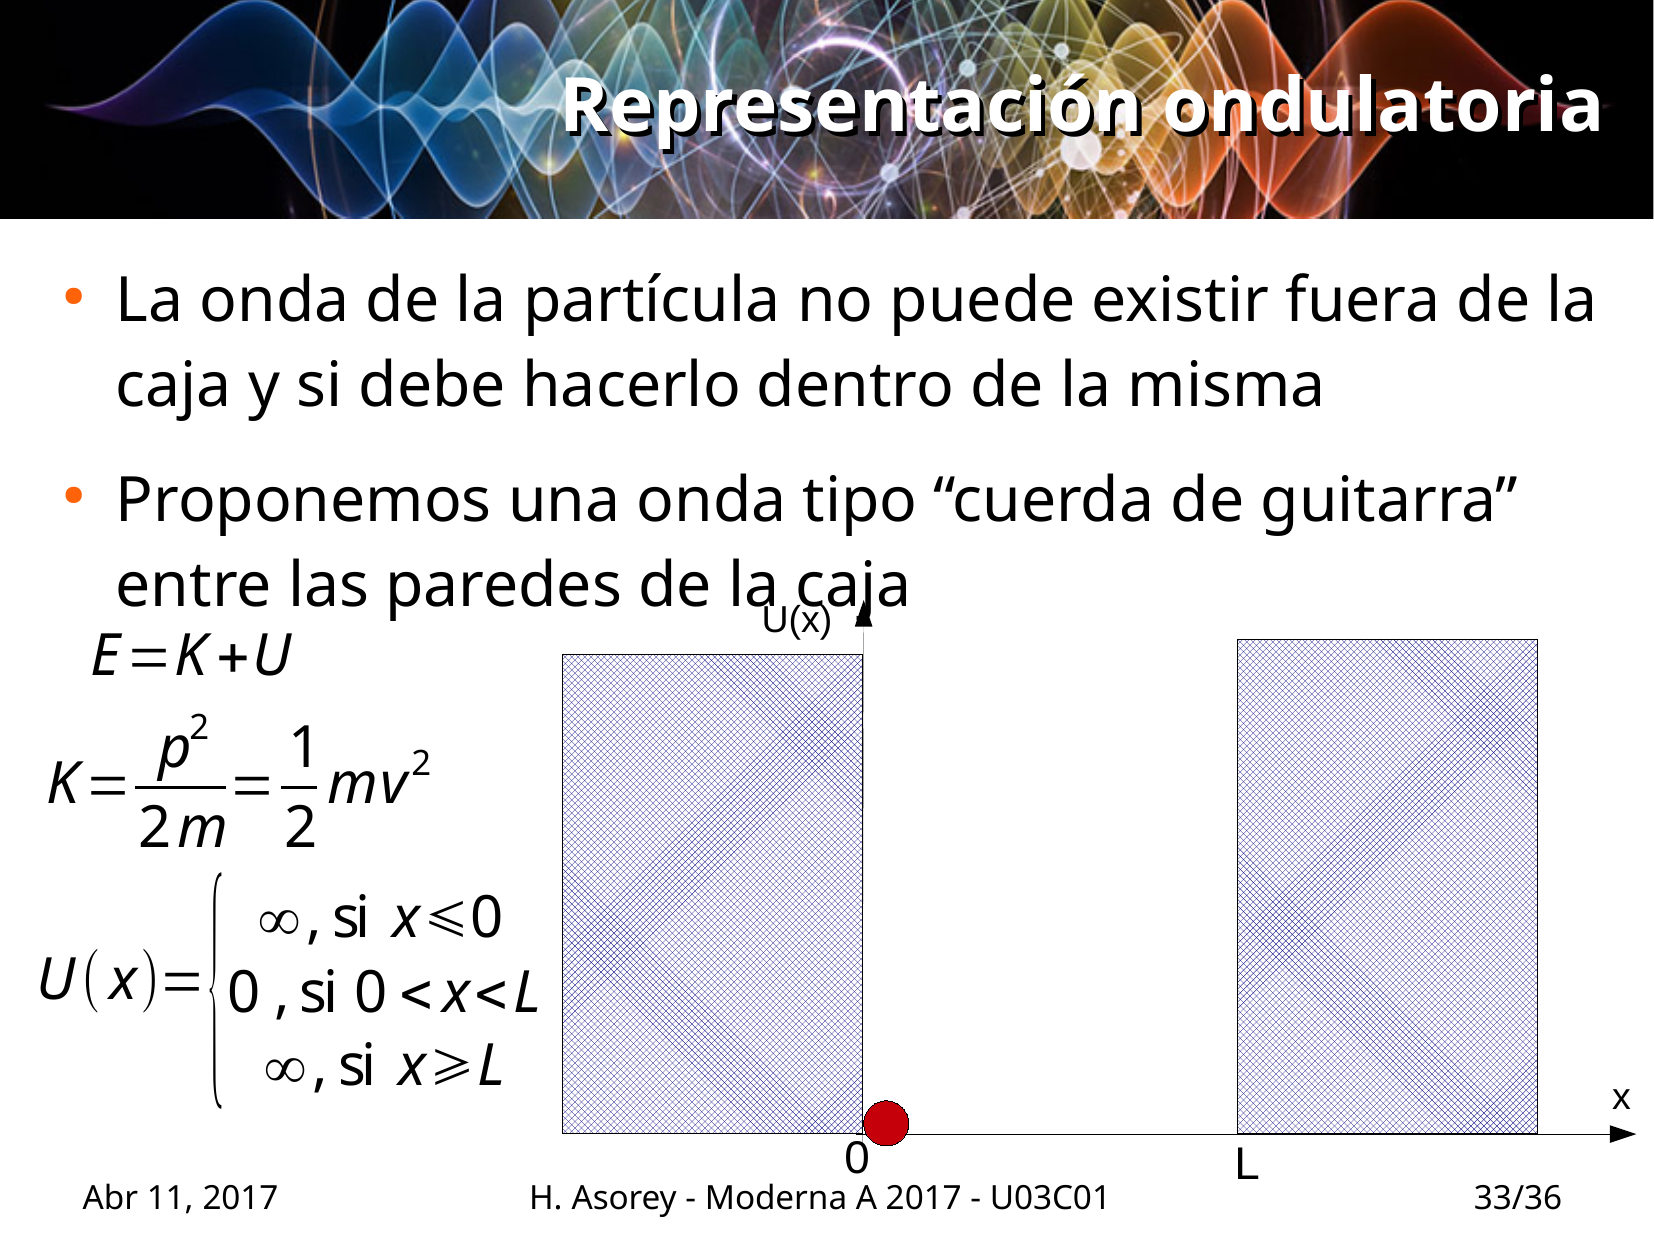

# Representación ondulatoria
La onda de la partícula no puede existir fuera de la caja y si debe hacerlo dentro de la misma
Proponemos una onda tipo “cuerda de guitarra” entre las paredes de la caja
U(x)
x
0
L
Abr 11, 2017
H. Asorey - Moderna A 2017 - U03C01
33